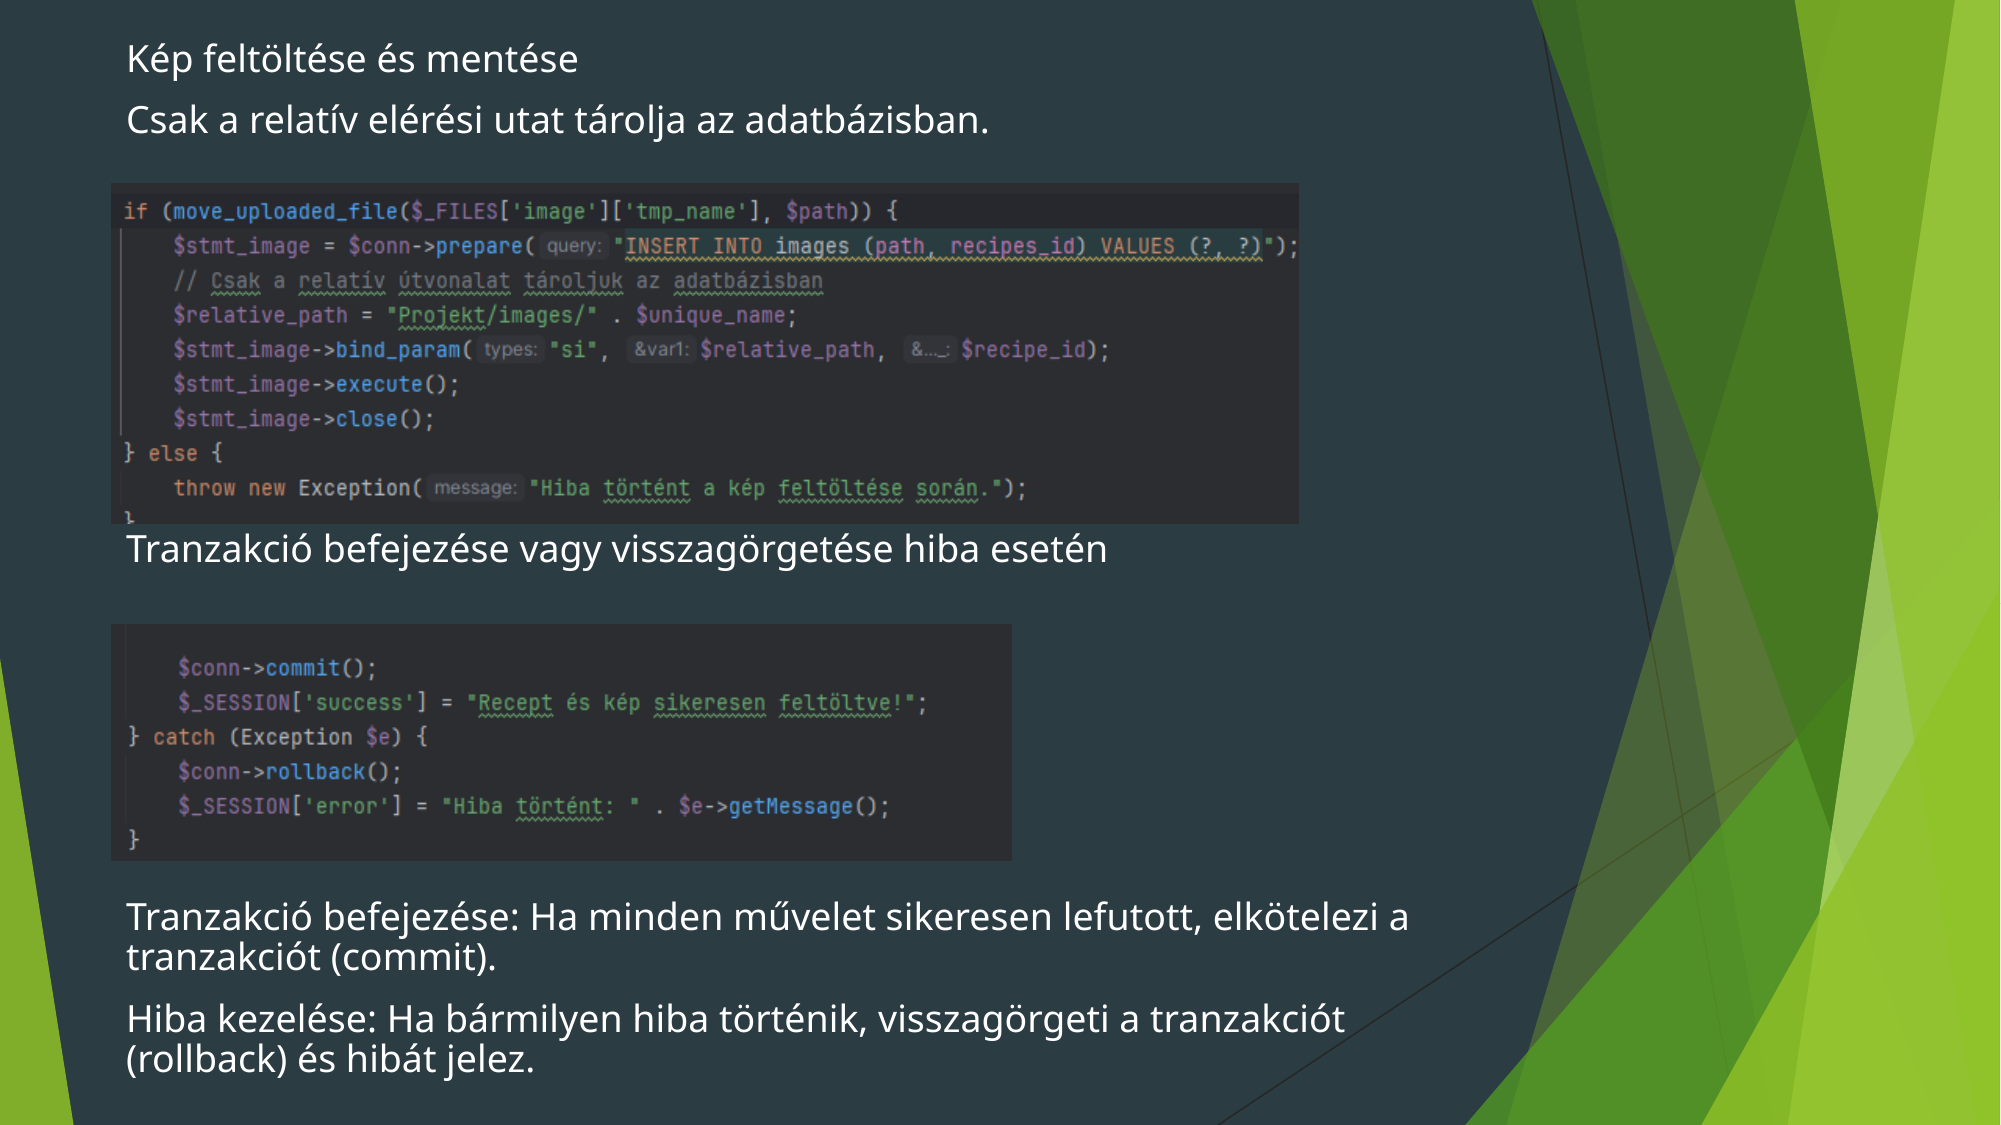

# Kép feltöltése és mentése
Csak a relatív elérési utat tárolja az adatbázisban.
Tranzakció befejezése vagy visszagörgetése hiba esetén
Tranzakció befejezése: Ha minden művelet sikeresen lefutott, elkötelezi a tranzakciót (commit).
Hiba kezelése: Ha bármilyen hiba történik, visszagörgeti a tranzakciót (rollback) és hibát jelez.